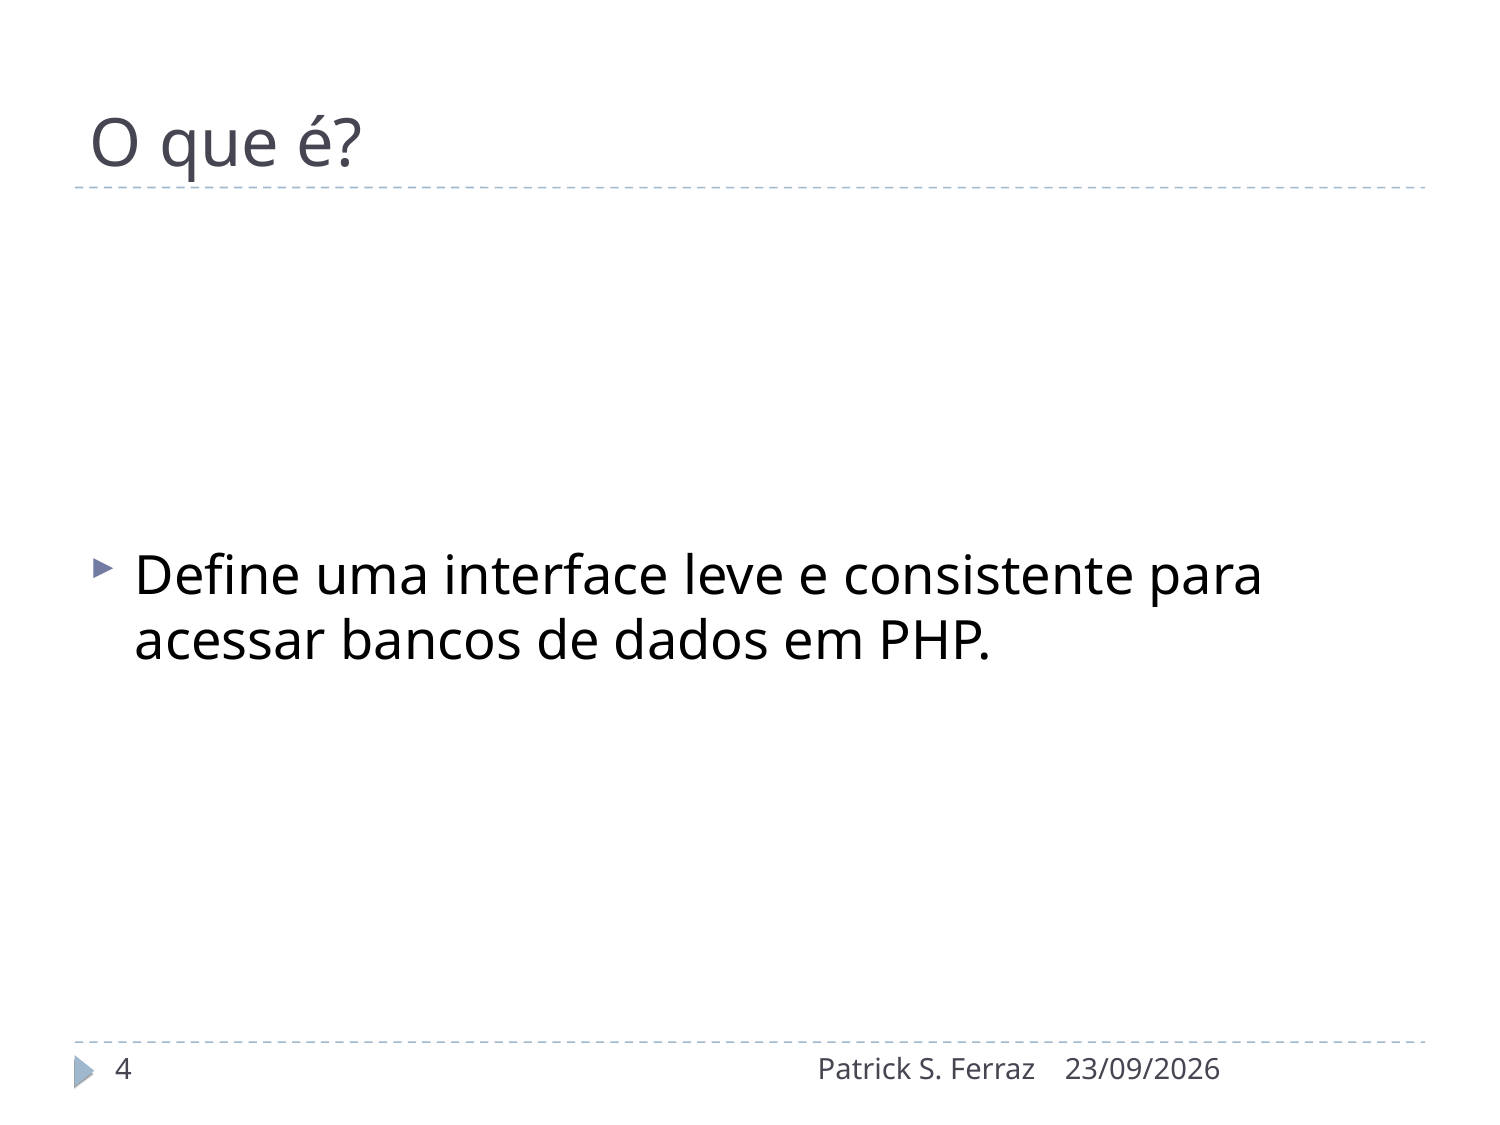

# O que é?
Define uma interface leve e consistente para acessar bancos de dados em PHP.
Patrick S. Ferraz